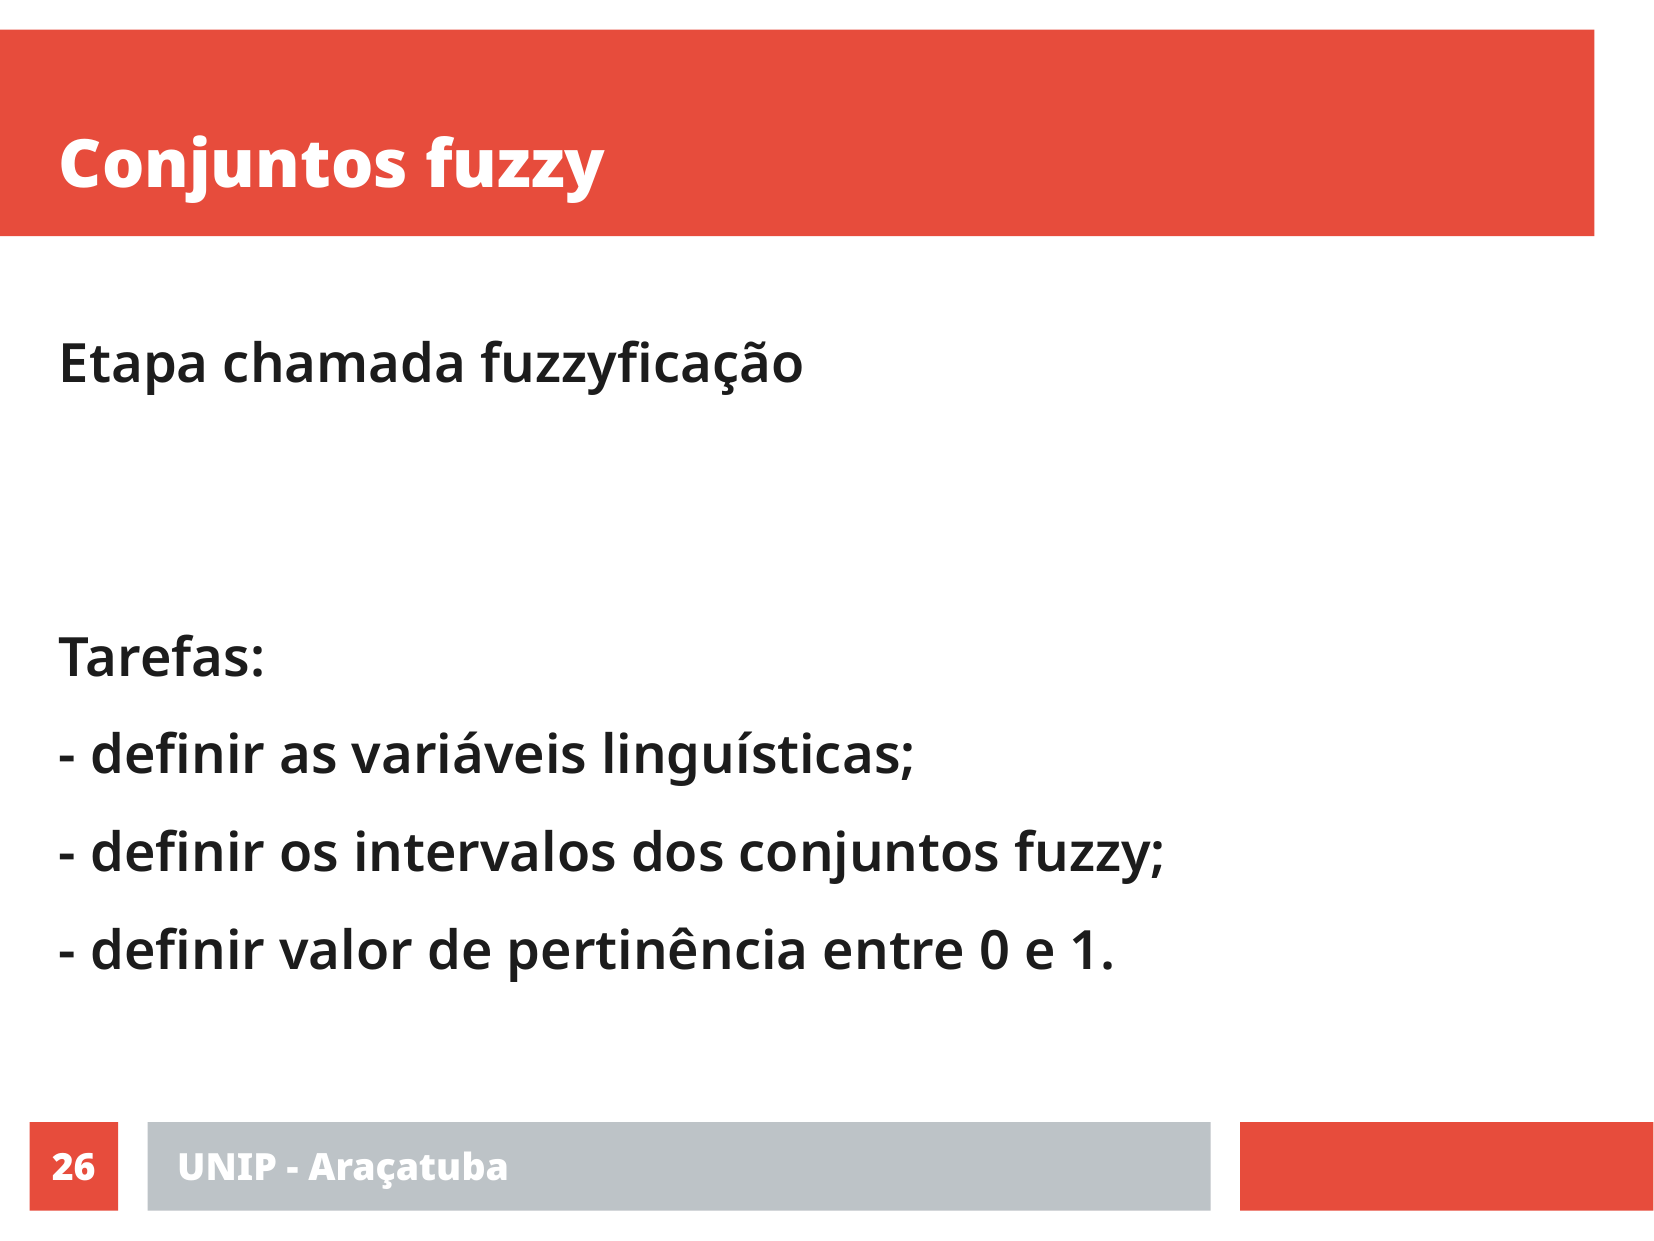

# Conjuntos fuzzy
Etapa chamada fuzzyficação
Tarefas:
- definir as variáveis linguísticas;
- definir os intervalos dos conjuntos fuzzy;
- definir valor de pertinência entre 0 e 1.
26
UNIP - Araçatuba